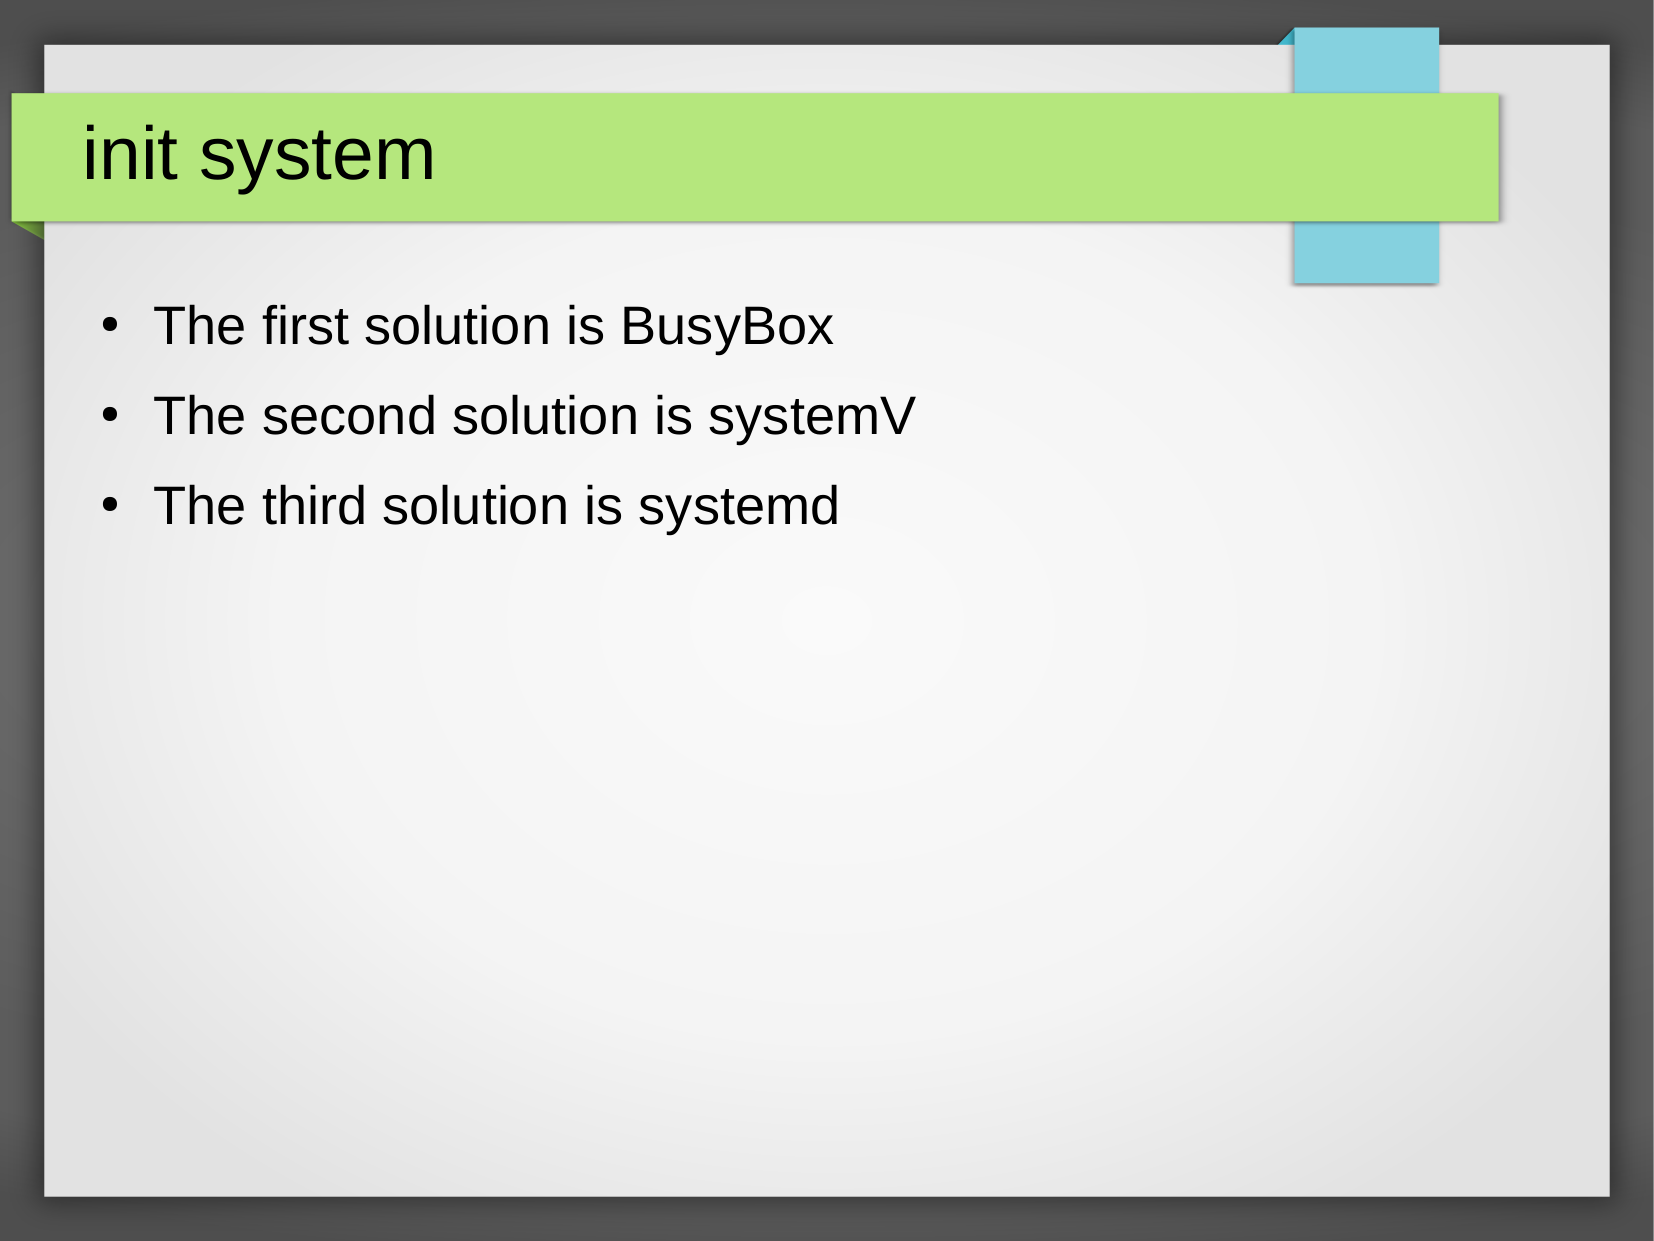

# init system
The first solution is BusyBox
The second solution is systemV
The third solution is systemd